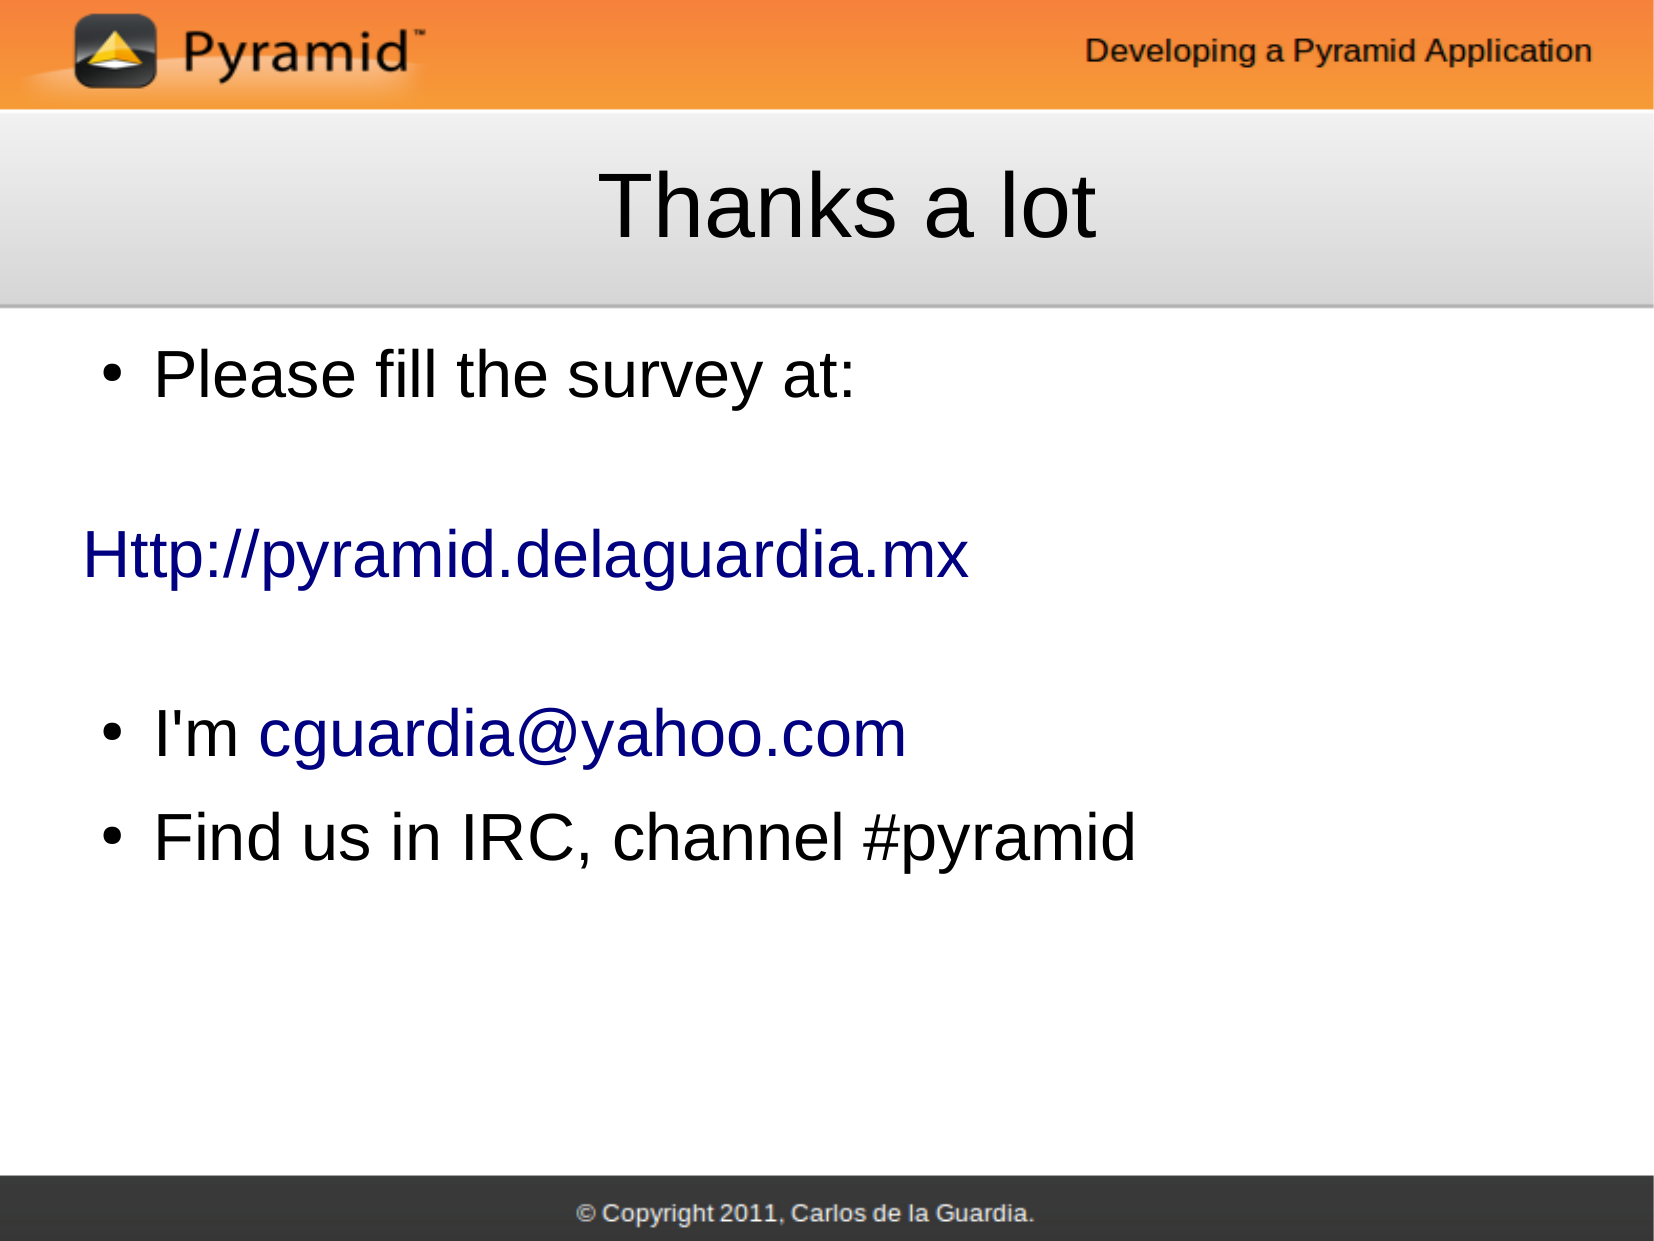

# Thanks a lot
Please fill the survey at:
Http://pyramid.delaguardia.mx
I'm cguardia@yahoo.com
Find us in IRC, channel #pyramid